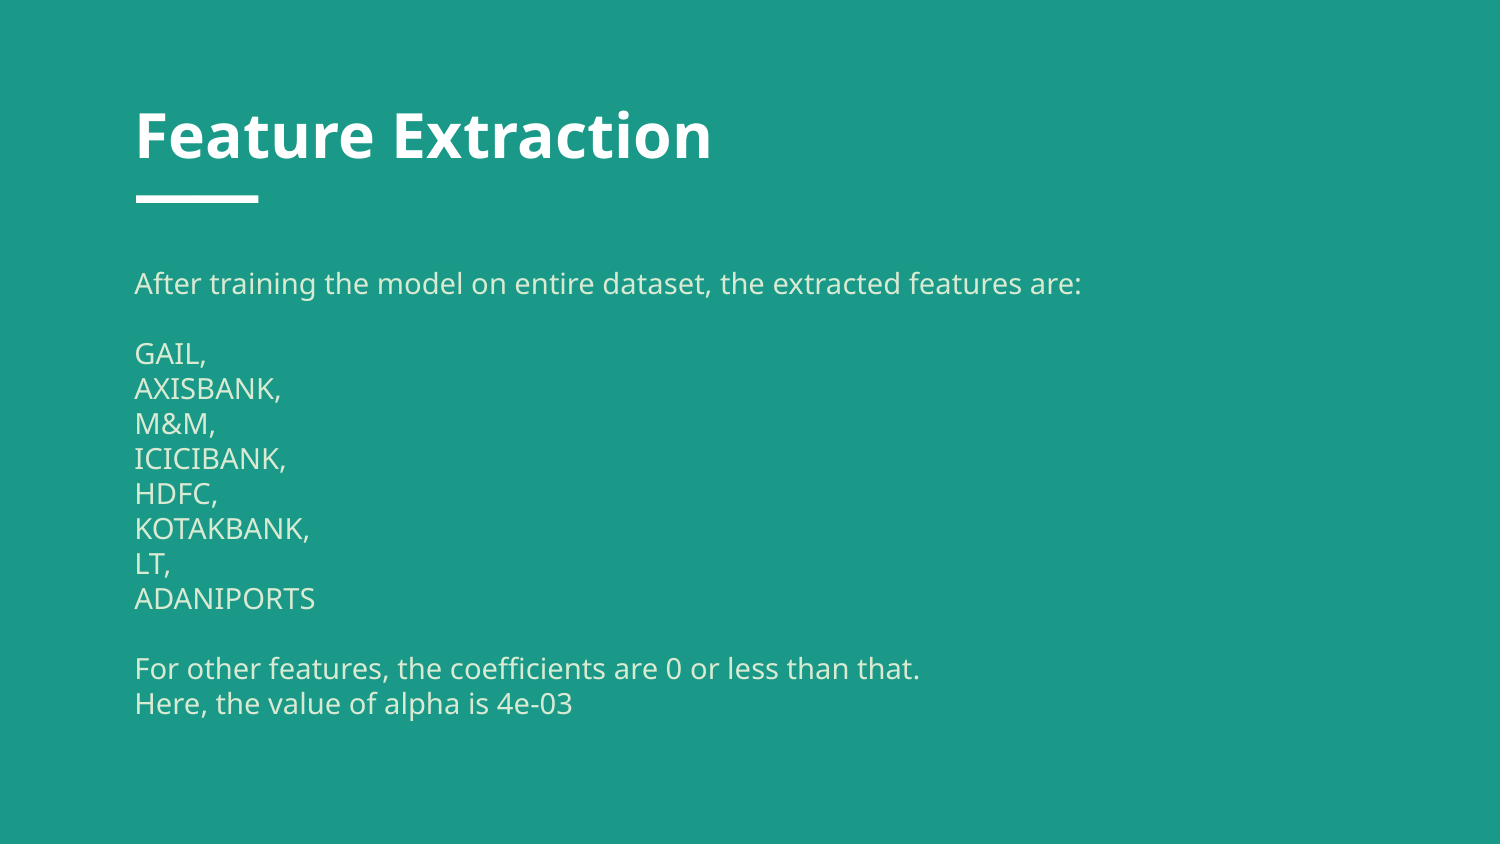

# Feature Extraction
After training the model on entire dataset, the extracted features are:
GAIL,
AXISBANK,
M&M,
ICICIBANK,
HDFC,
KOTAKBANK,
LT,
ADANIPORTS
For other features, the coefficients are 0 or less than that.
Here, the value of alpha is 4e-03